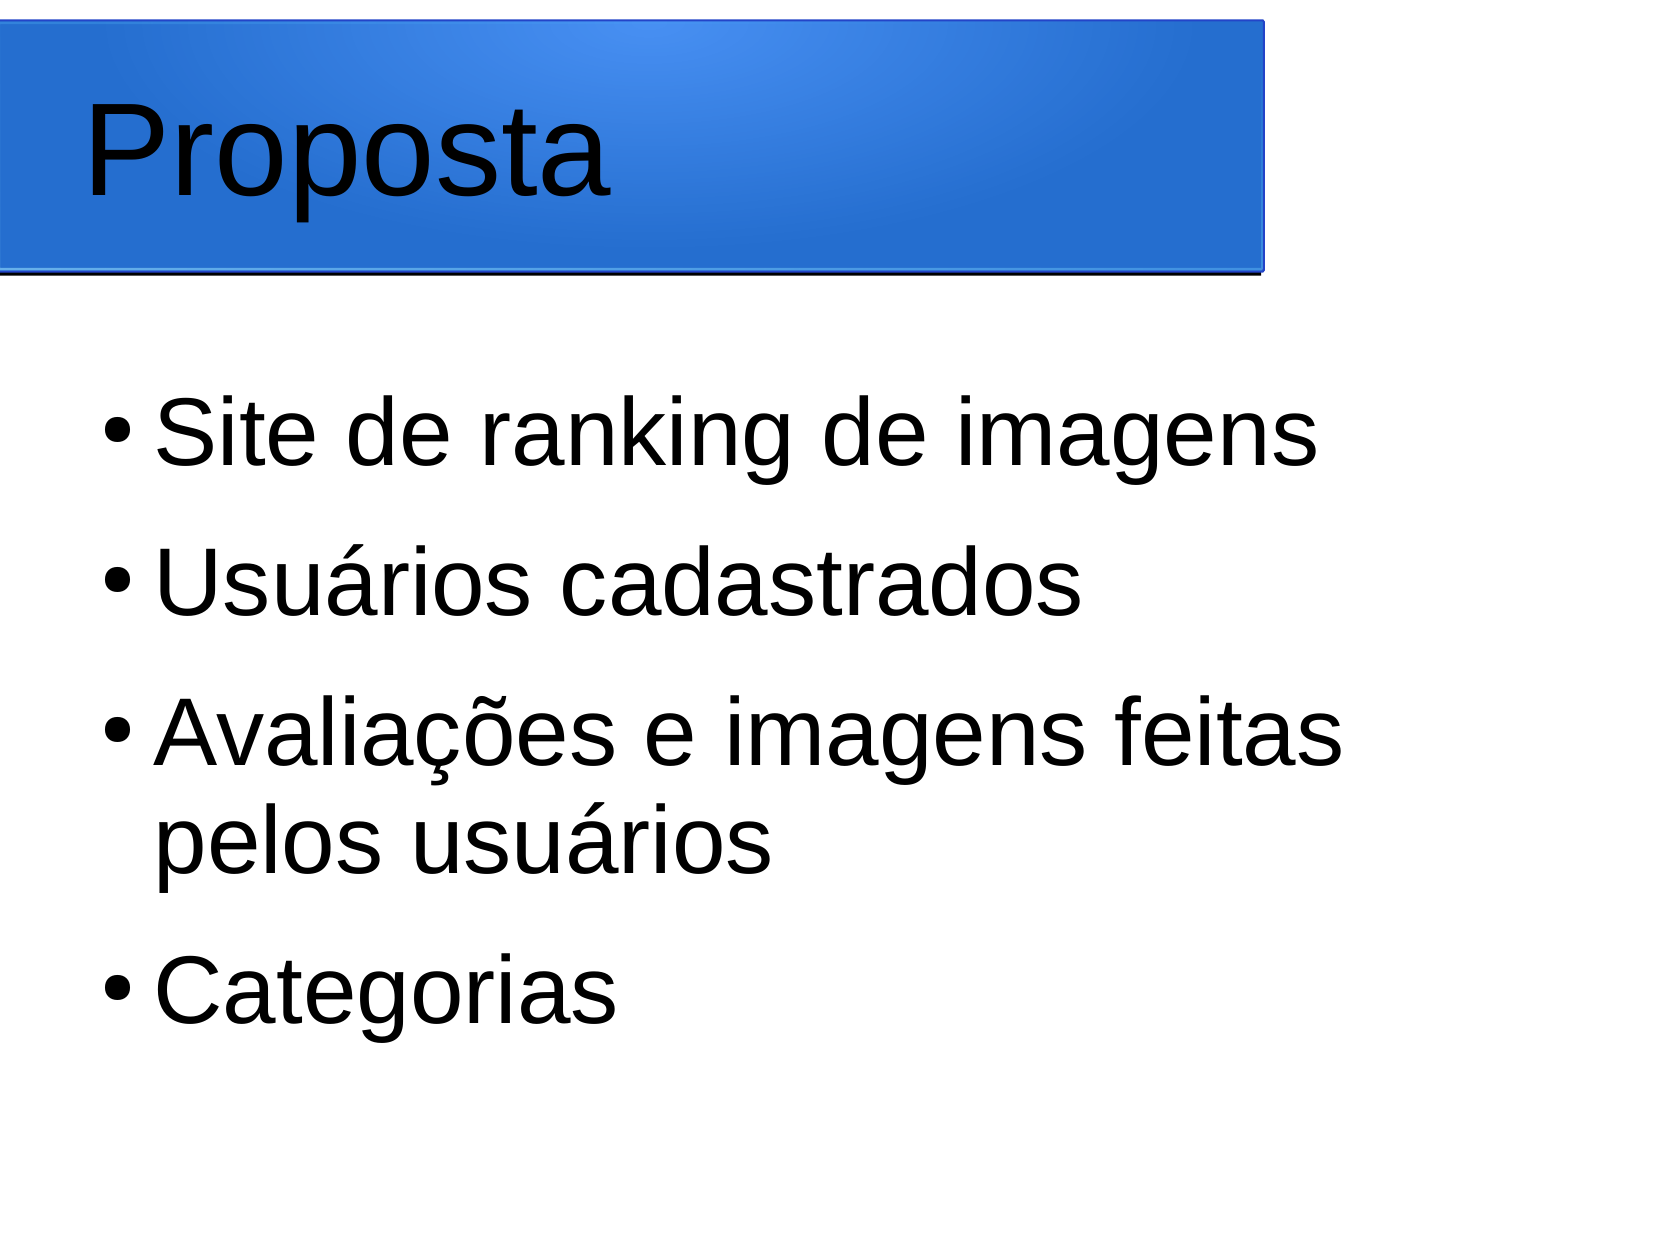

# Proposta
Site de ranking de imagens
Usuários cadastrados
Avaliações e imagens feitas pelos usuários
Categorias